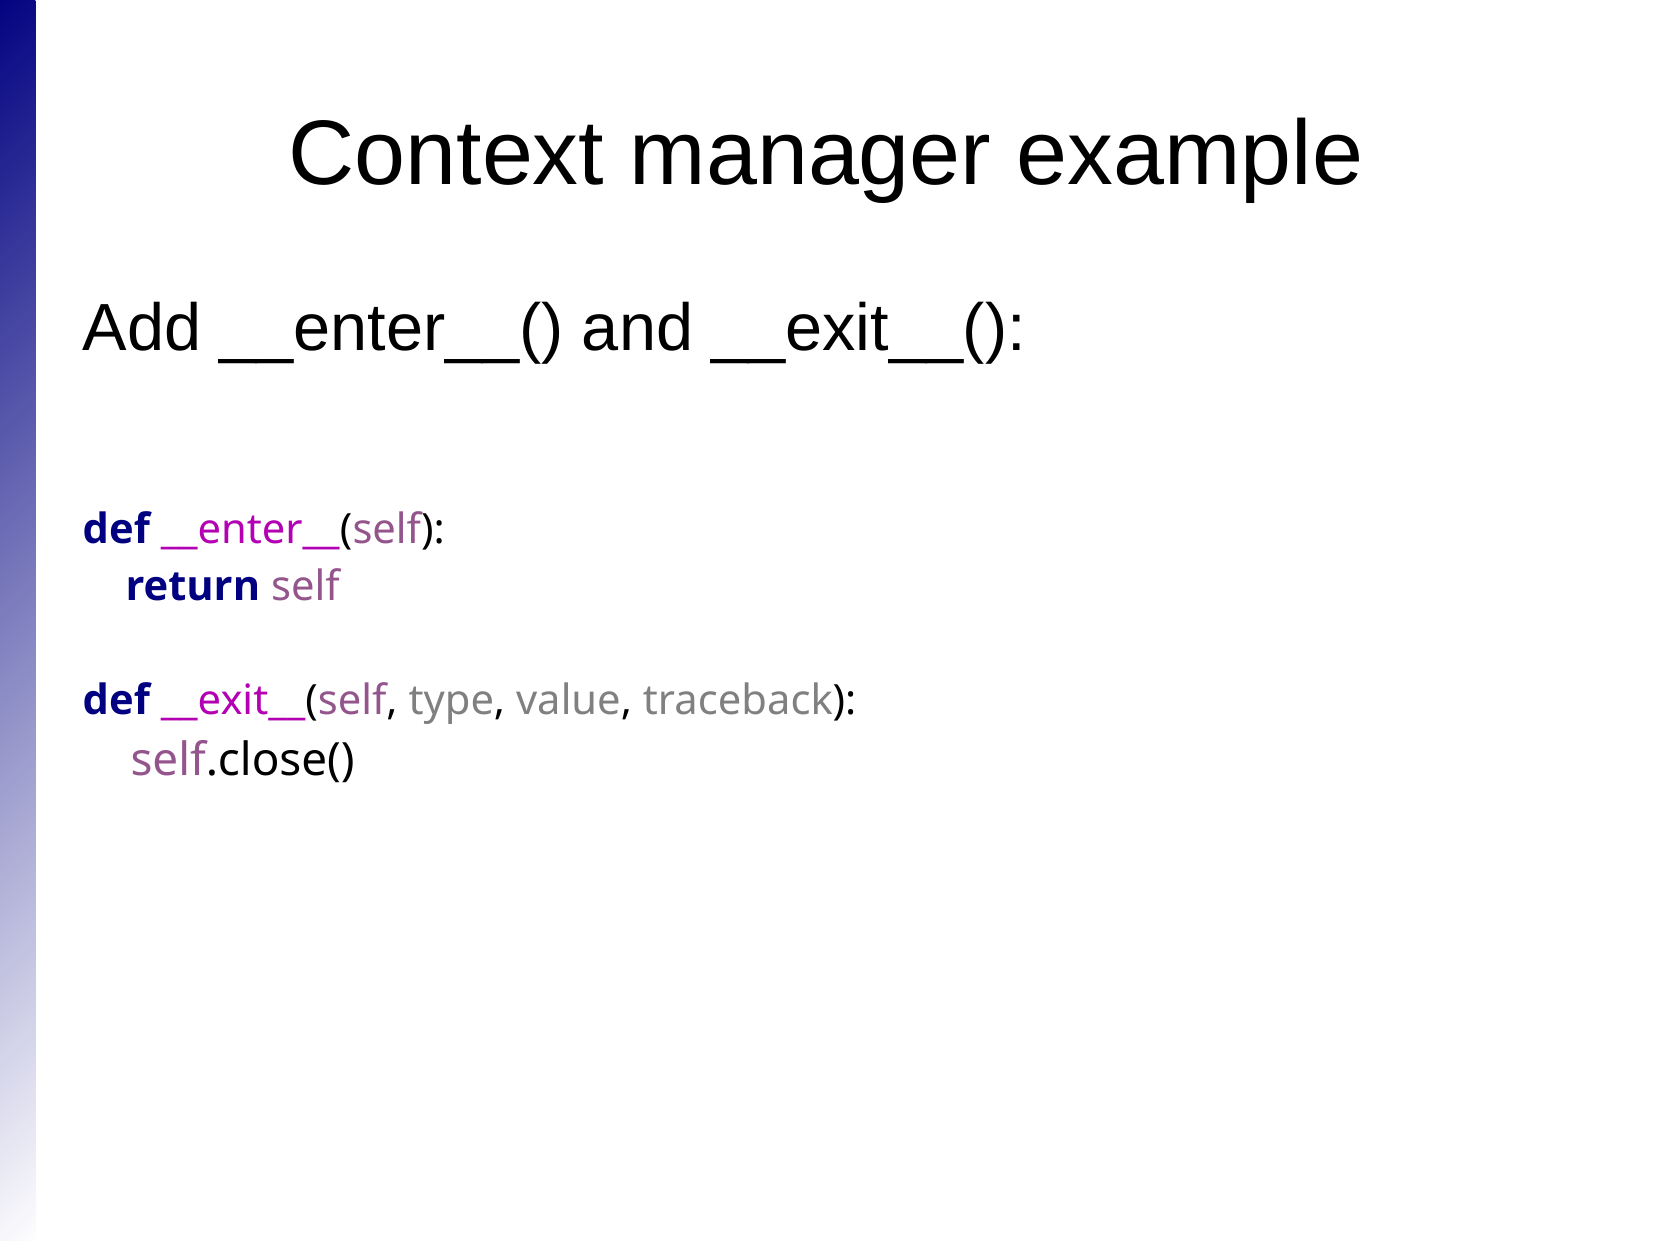

# Context manager example
Add __enter__() and __exit__():
def __enter__(self):
 return self
def __exit__(self, type, value, traceback):
 self.close()